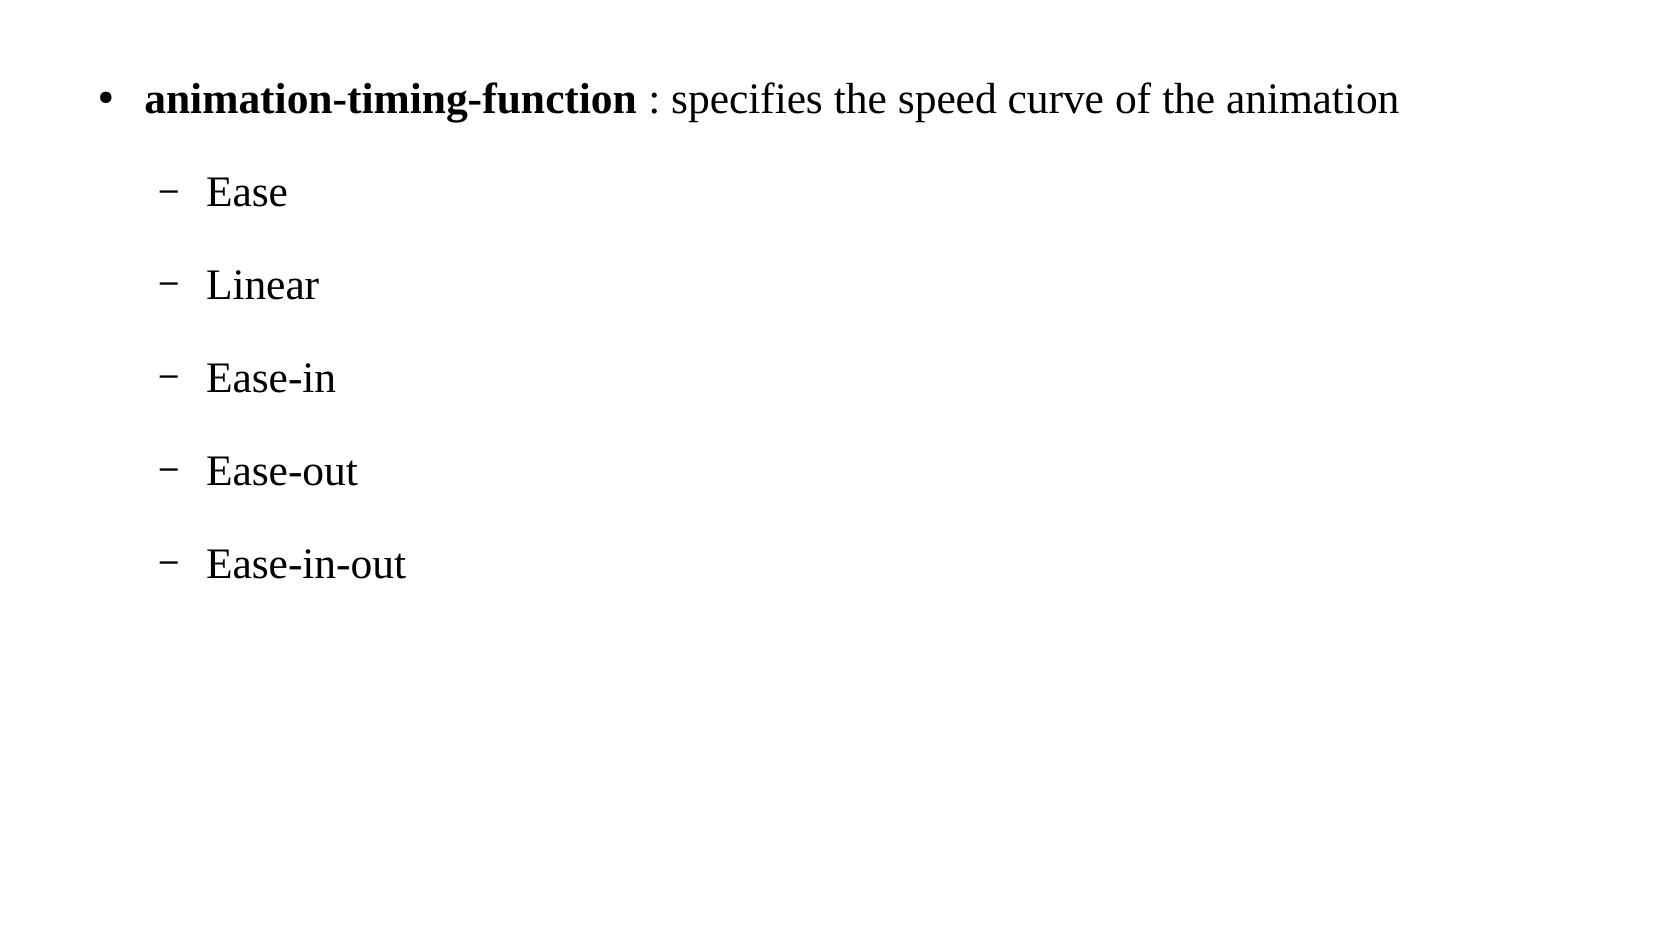

# animation-timing-function : specifies the speed curve of the animation
Ease
Linear
Ease-in
Ease-out
Ease-in-out